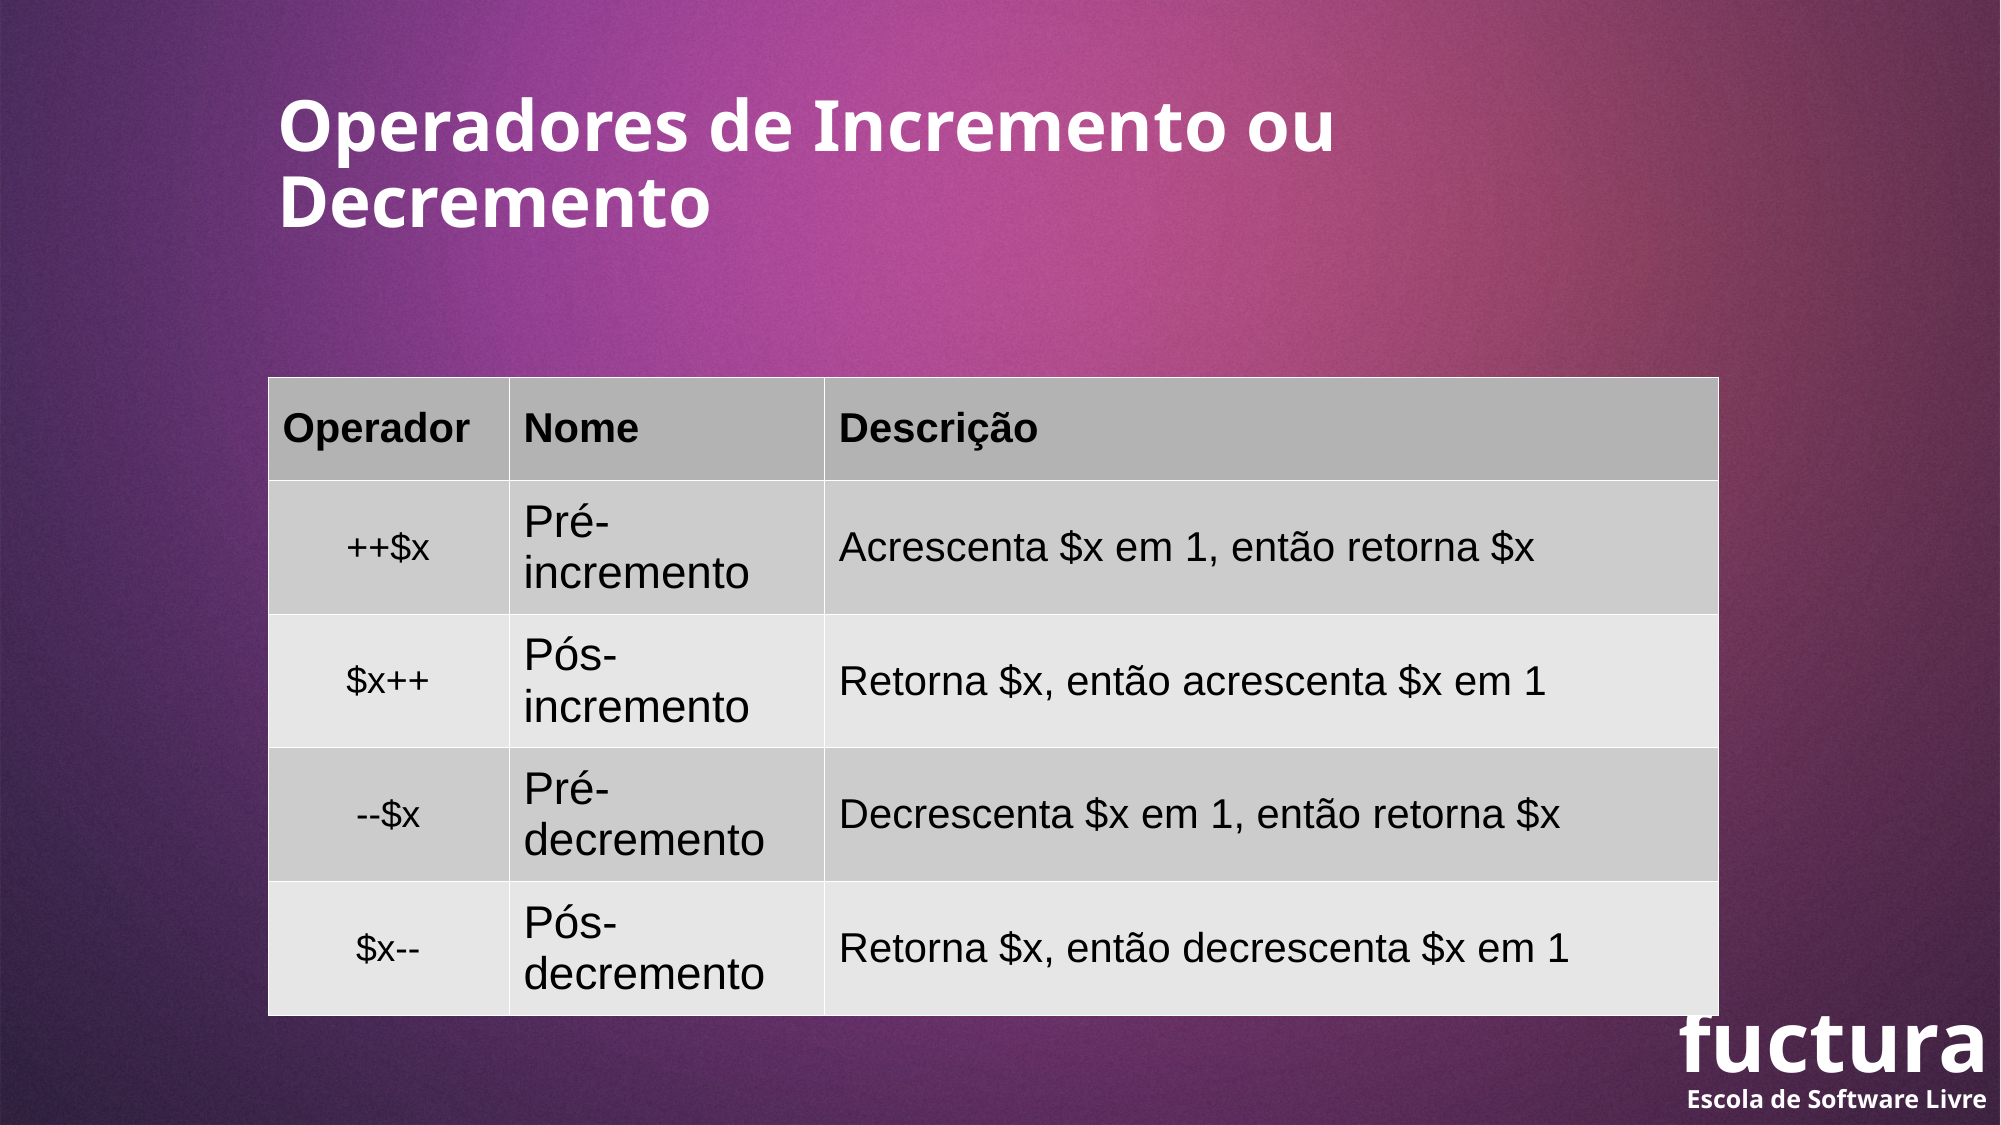

Operadores de Incremento ou Decremento
| Operador | Nome | Descrição |
| --- | --- | --- |
| ++$x | Pré-incremento | Acrescenta $x em 1, então retorna $x |
| $x++ | Pós-incremento | Retorna $x, então acrescenta $x em 1 |
| --$x | Pré-decremento | Decrescenta $x em 1, então retorna $x |
| $x-- | Pós-decremento | Retorna $x, então decrescenta $x em 1 |
fuctura
Escola de Software Livre